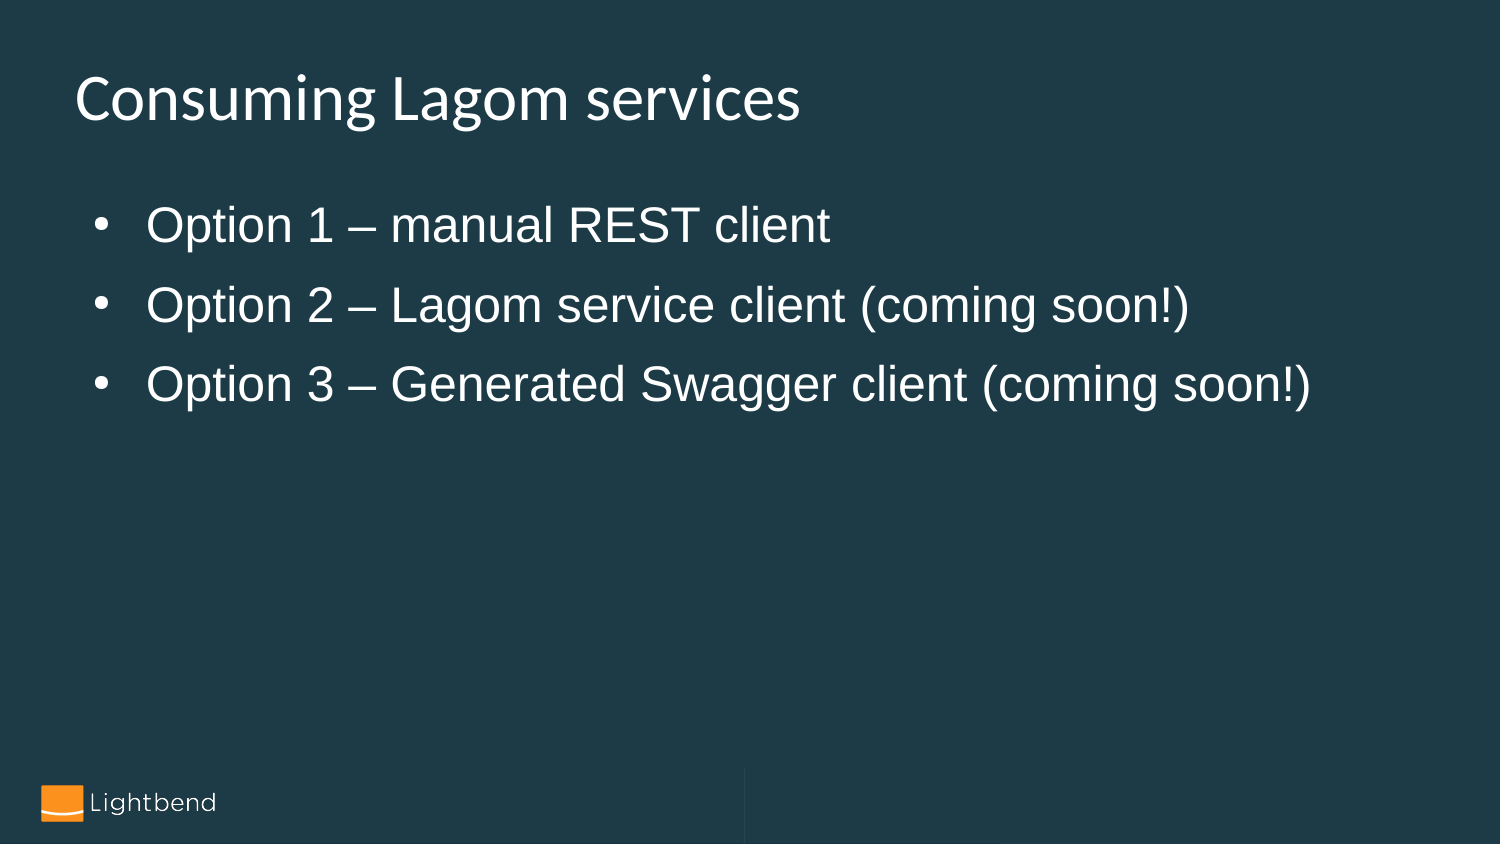

# Consuming Lagom services
Option 1 – manual REST client
Option 2 – Lagom service client (coming soon!)
Option 3 – Generated Swagger client (coming soon!)